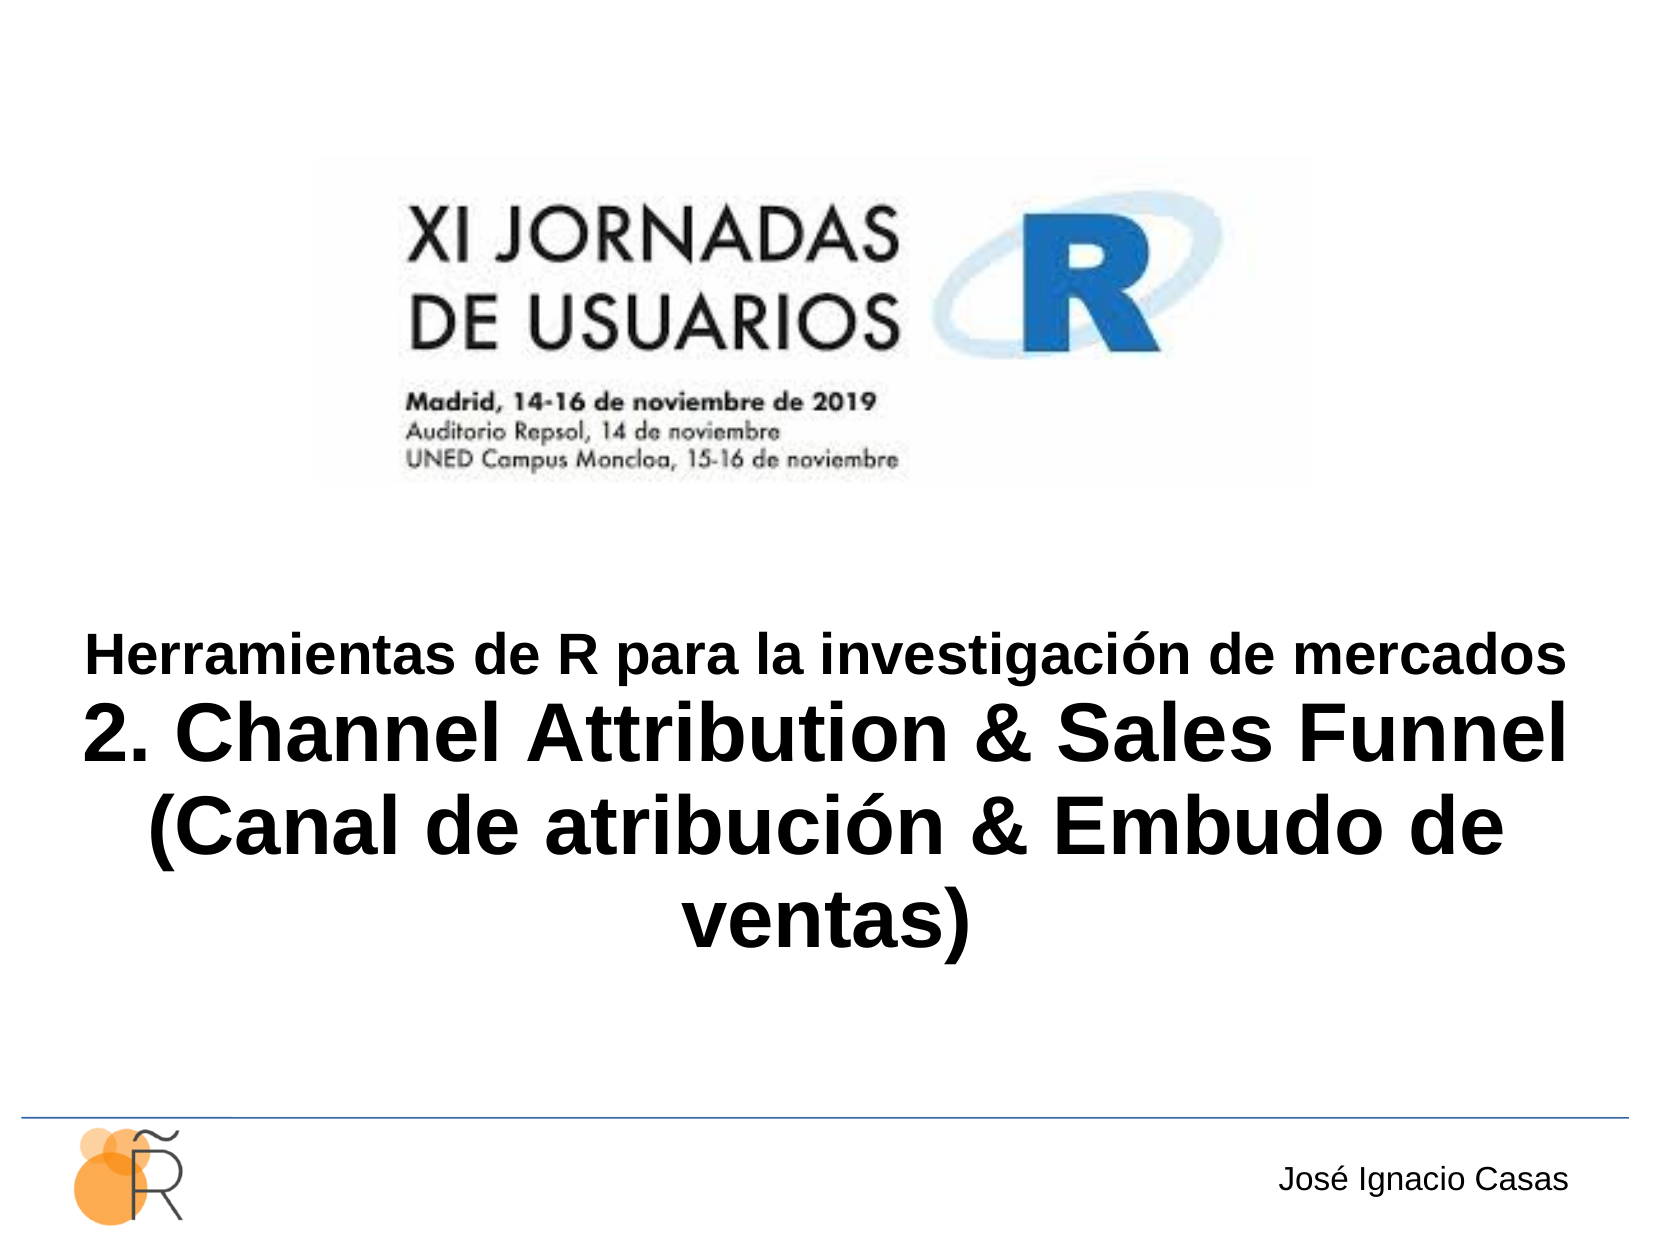

Herramientas de R para la investigación de mercados
2. Channel Attribution & Sales Funnel
(Canal de atribución & Embudo de ventas)